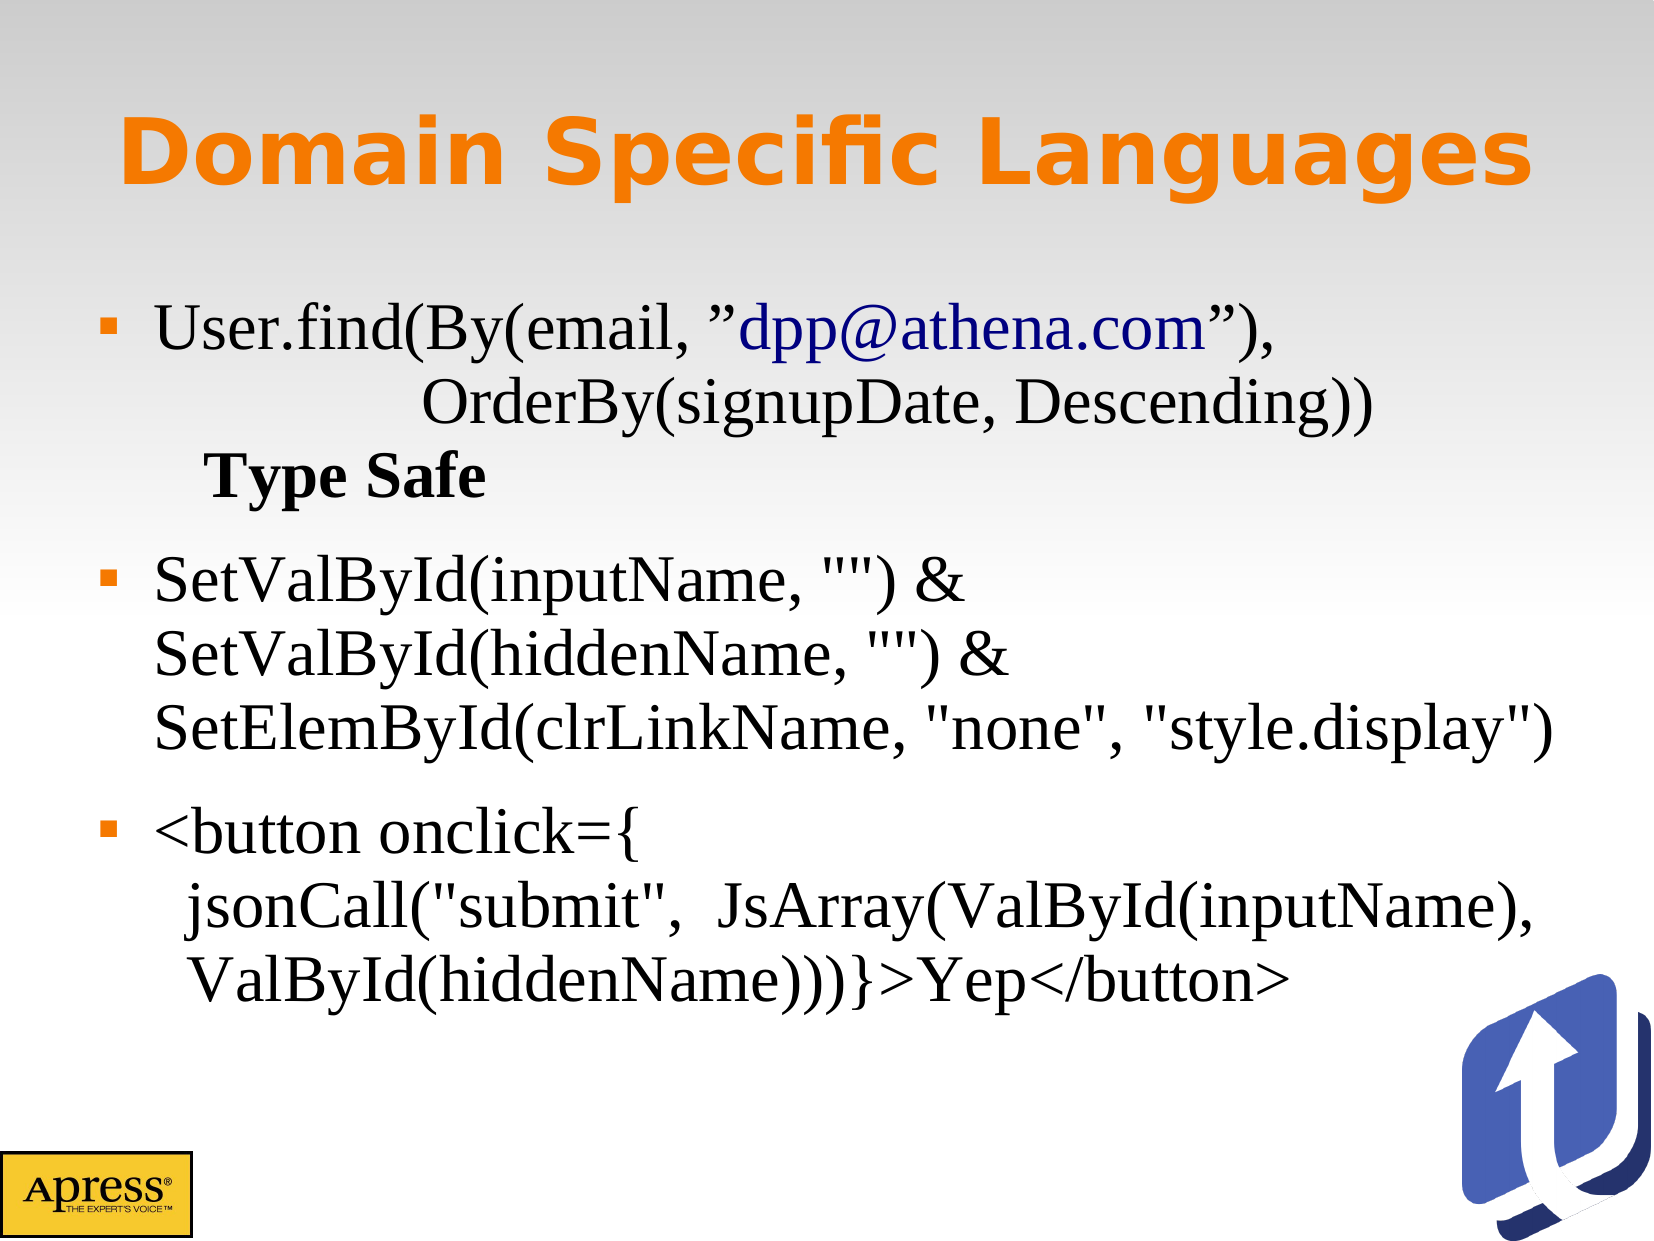

# Domain Specific Languages
User.find(By(email, ”dpp@athena.com”),
 OrderBy(signupDate, Descending))
 Type Safe
SetValById(inputName, "") &
SetValById(hiddenName, "") &
SetElemById(clrLinkName, "none", "style.display")
<button onclick={
 jsonCall("submit", JsArray(ValById(inputName),
 ValById(hiddenName)))}>Yep</button>